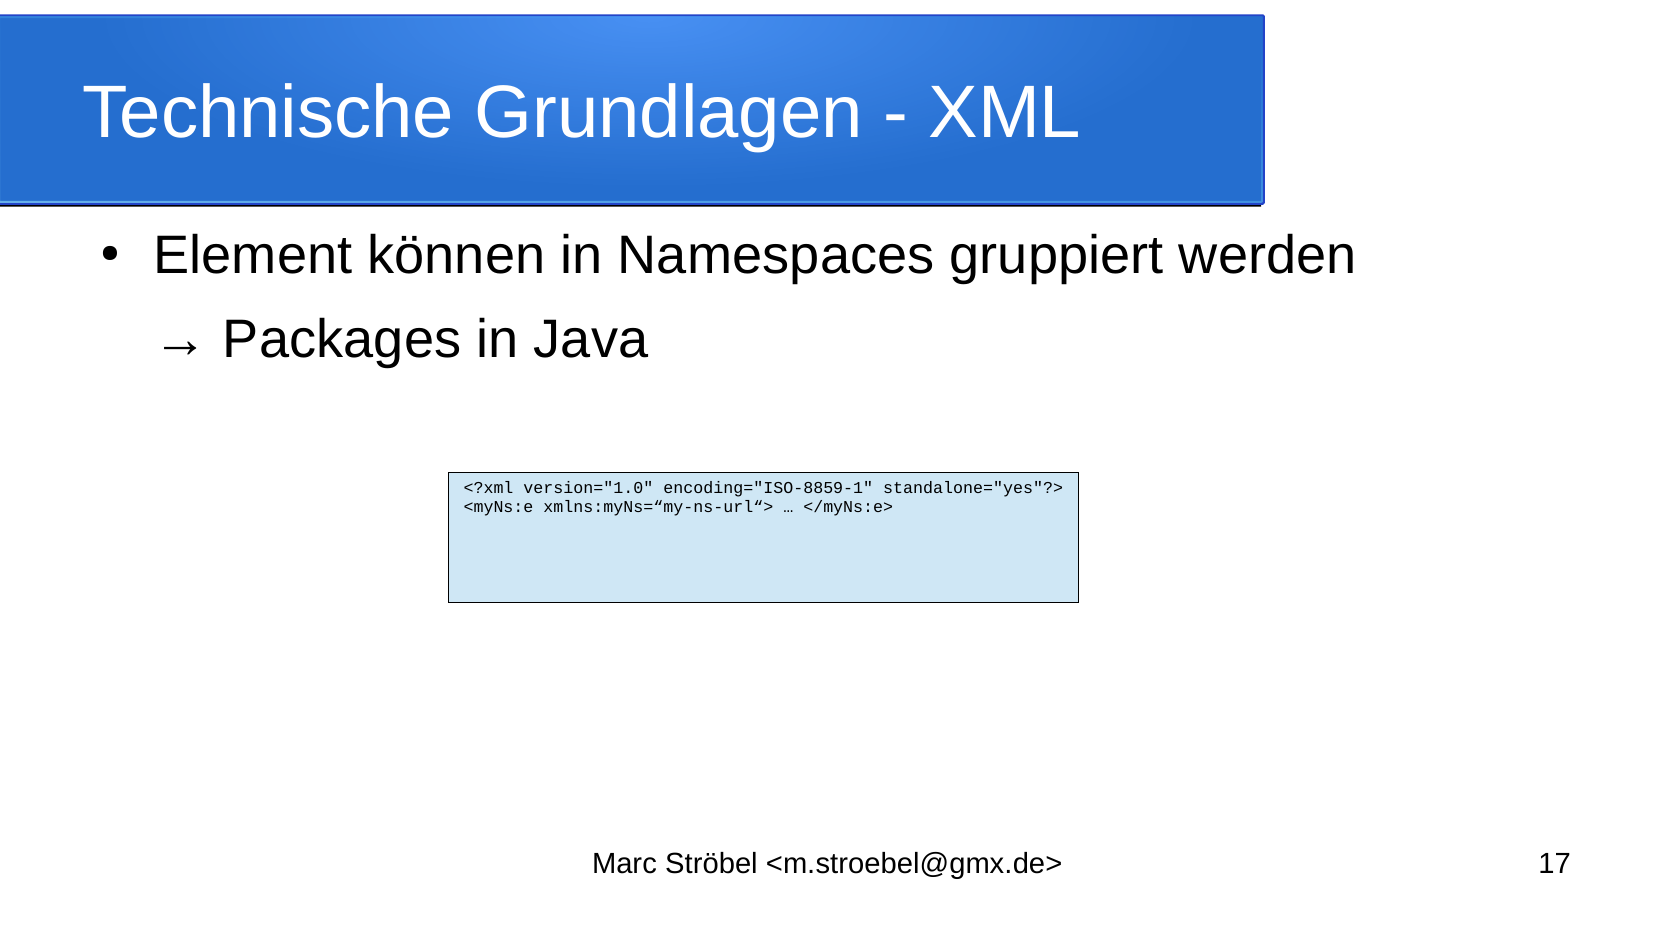

# Technische Grundlagen - XML
Element können in Namespaces gruppiert werden
→ Packages in Java
<?xml version="1.0" encoding="ISO-8859-1" standalone="yes"?>
<myNs:e xmlns:myNs=“my-ns-url“> … </myNs:e>
Marc Ströbel <m.stroebel@gmx.de>
17